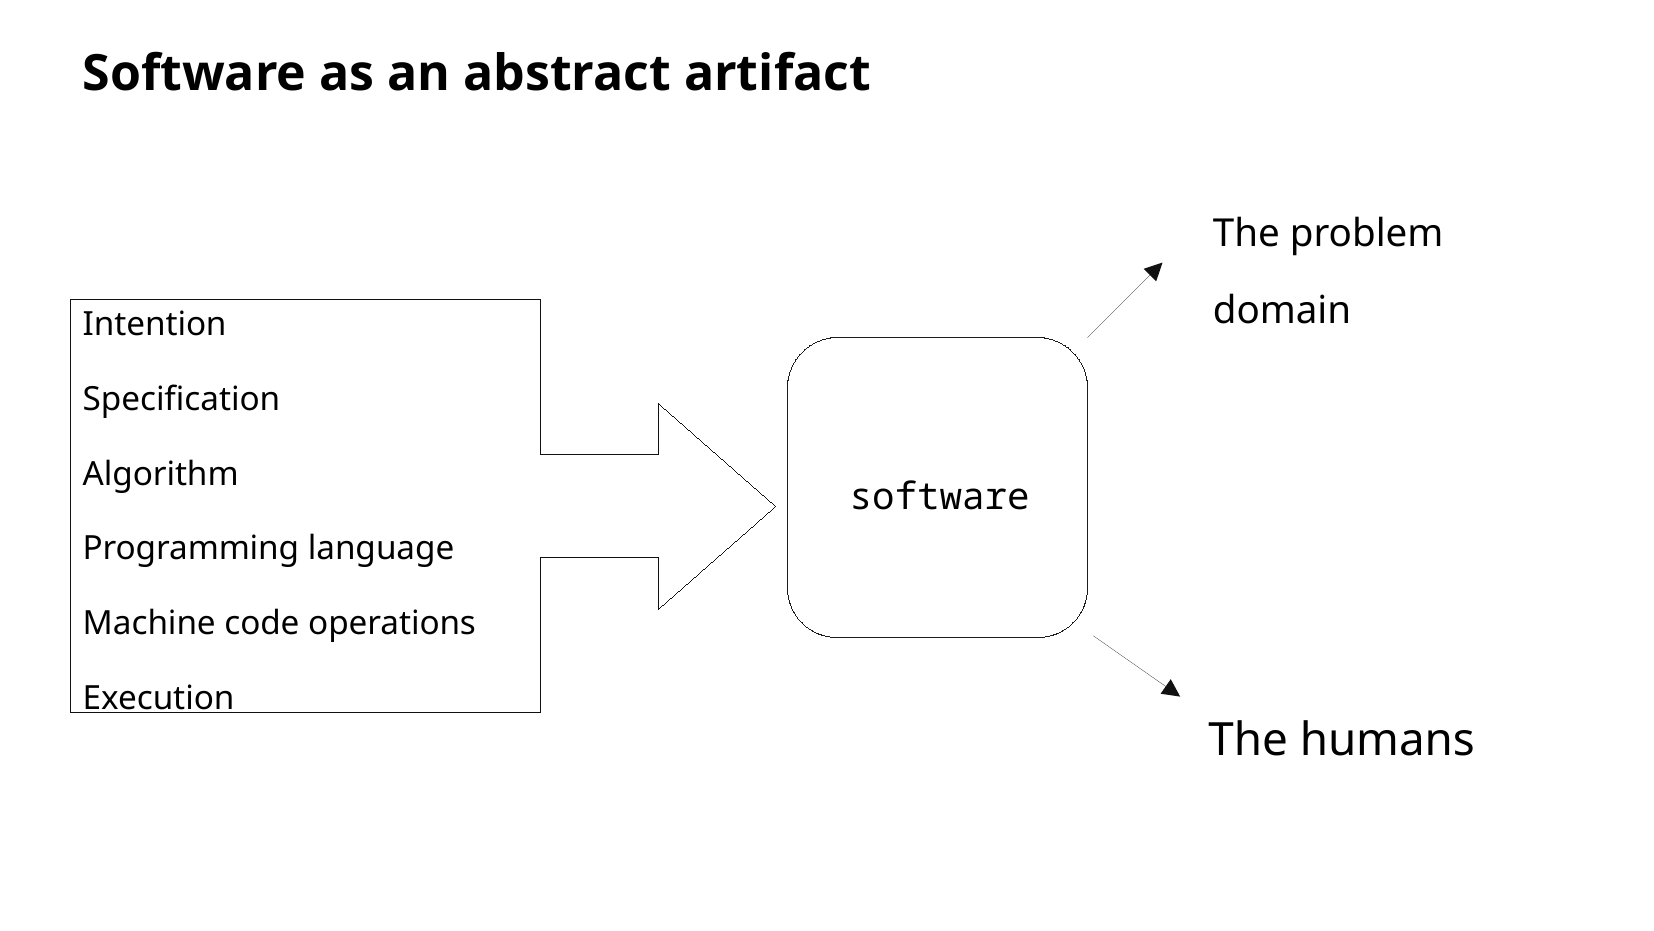

Software as an abstract artifact
The problem
domain
# Intention
Specification
Algorithm
Programming language
Machine code operations
Execution
software
The humans